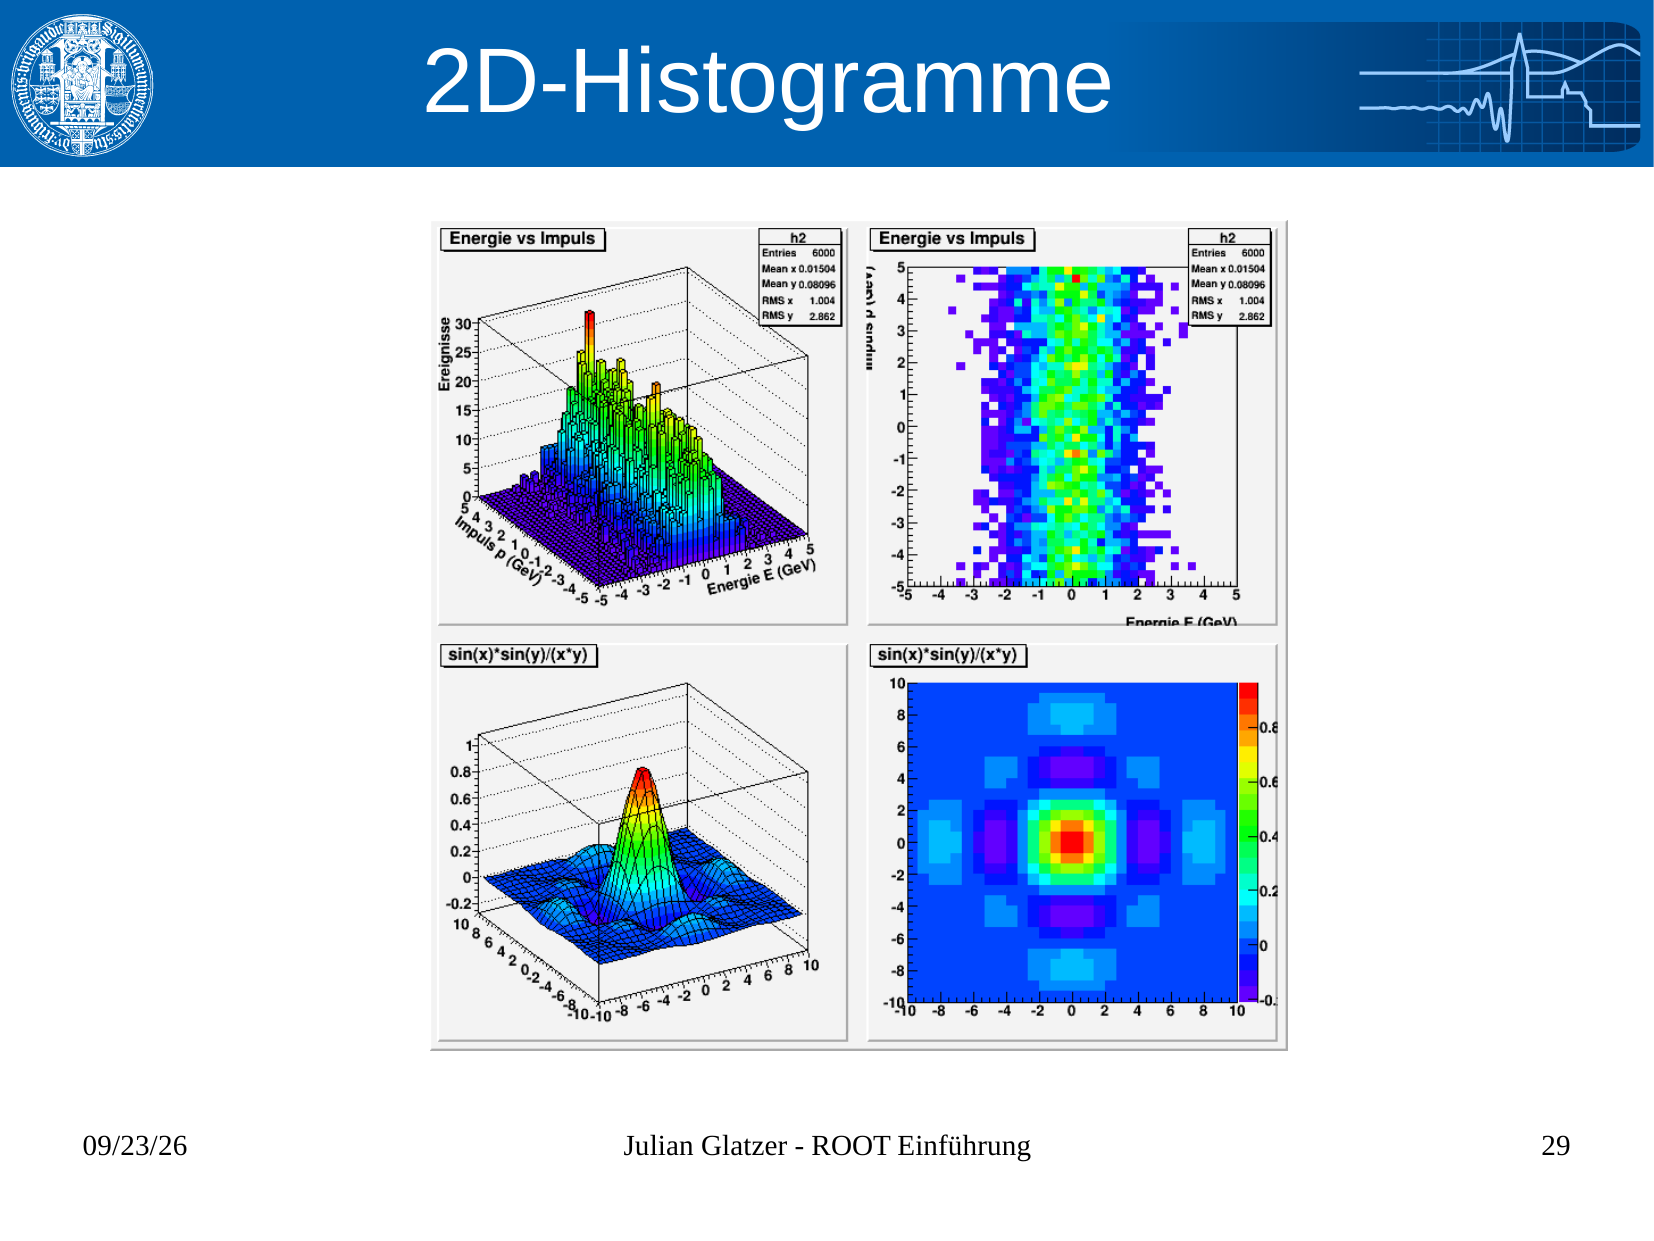

# 2D-Histogramme
Julian Glatzer - ROOT Einführung
29